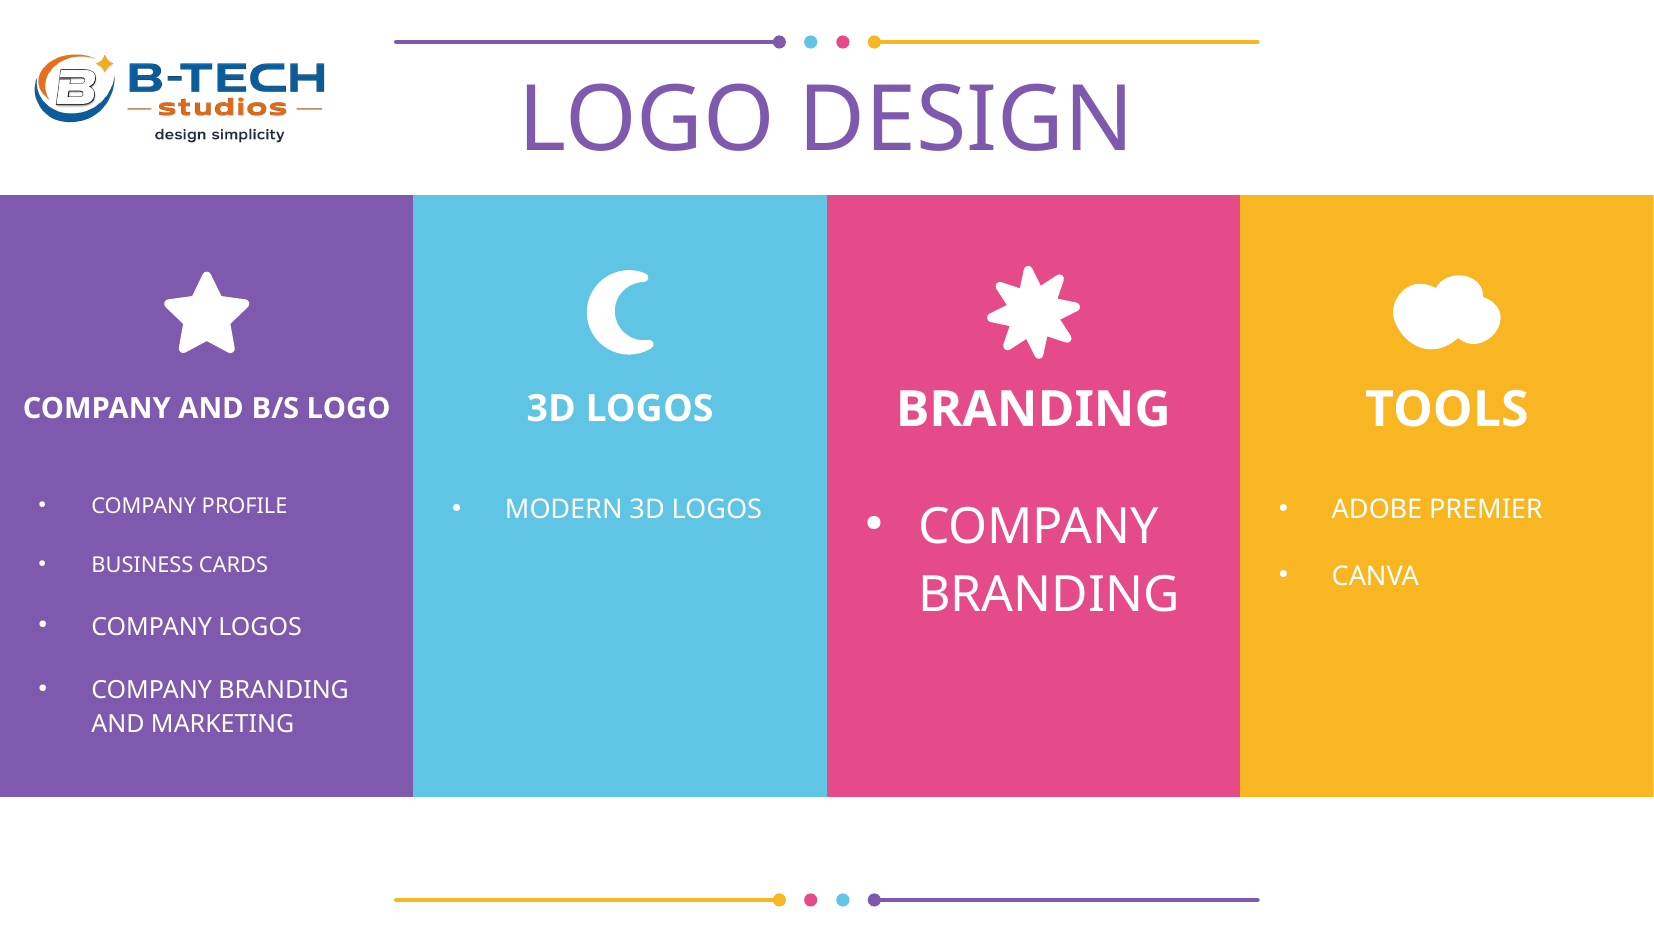

# LOGO DESIGN
COMPANY AND B/S LOGO
3D LOGOS
BRANDING
TOOLS
COMPANY PROFILE
BUSINESS CARDS
COMPANY LOGOS
COMPANY BRANDING AND MARKETING
MODERN 3D LOGOS
COMPANY BRANDING
ADOBE PREMIER
CANVA